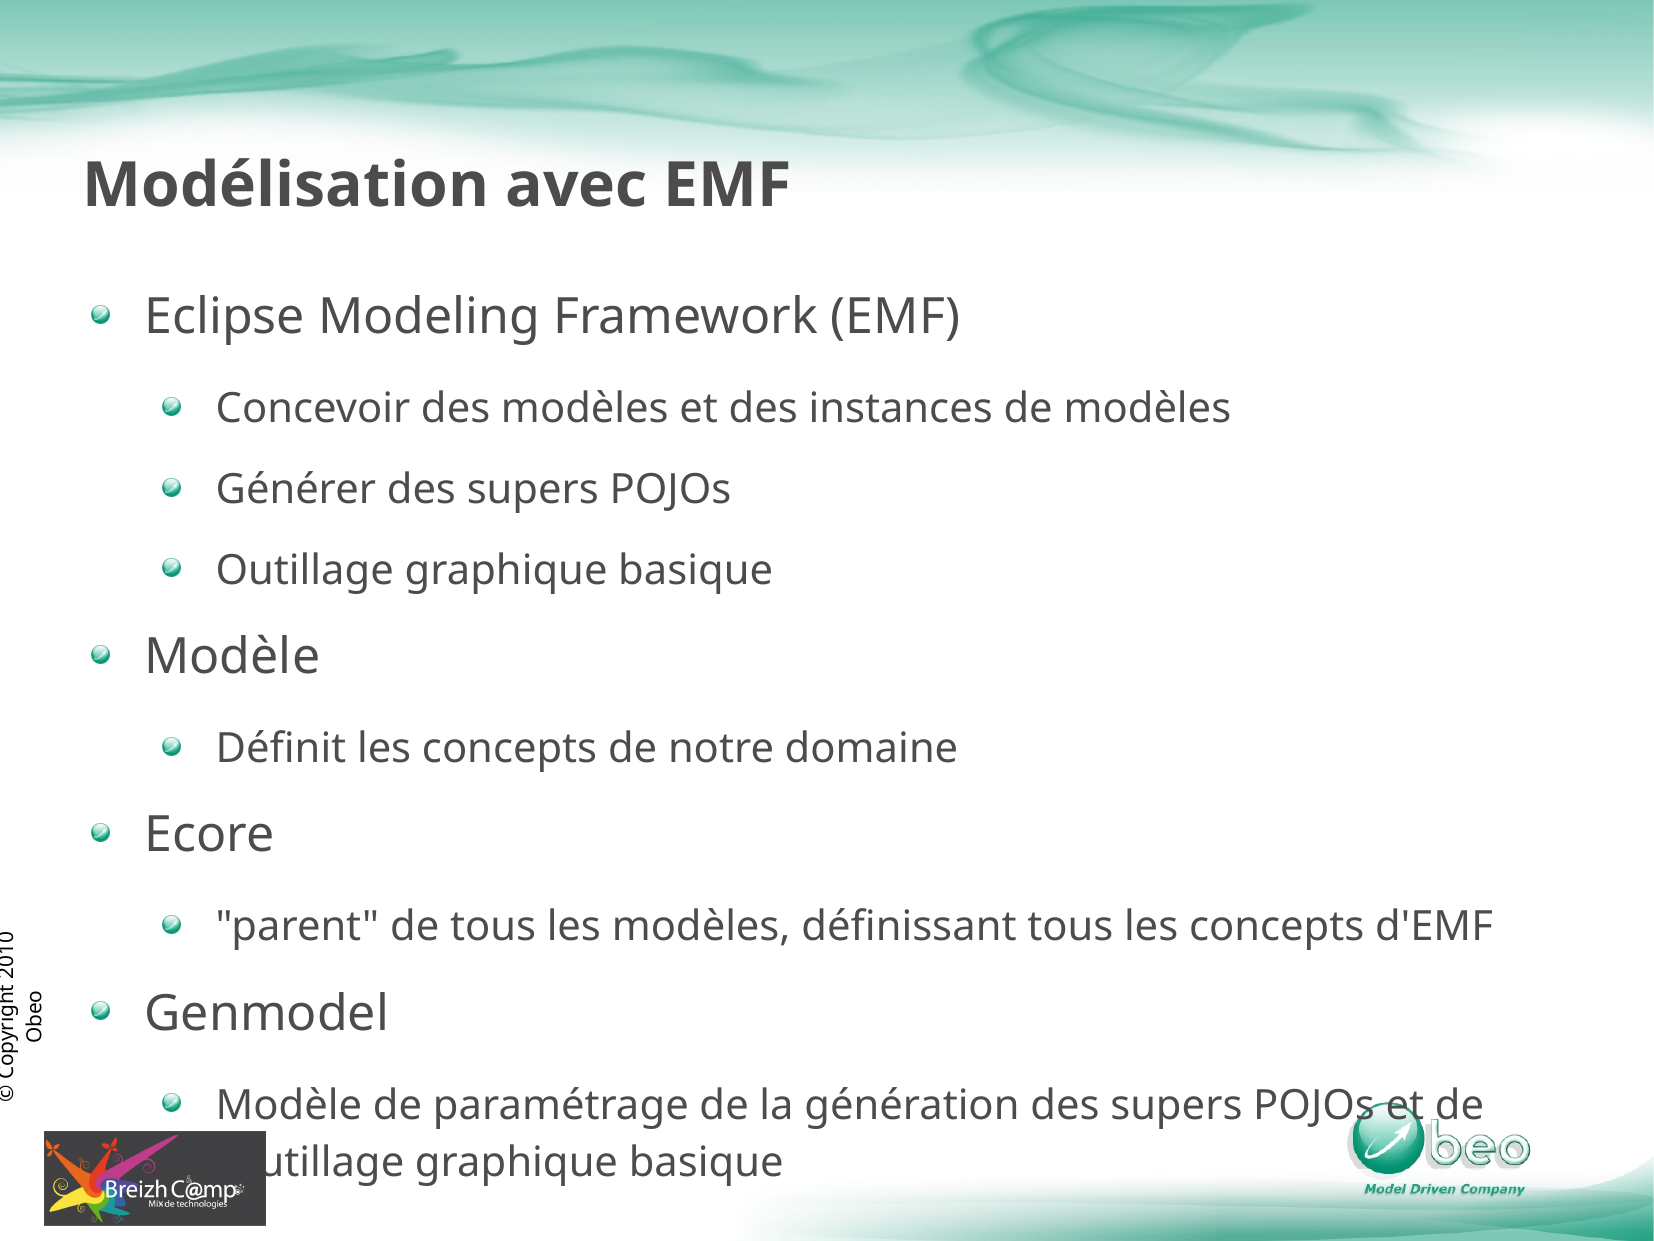

# Modélisation avec EMF
Eclipse Modeling Framework (EMF)
Concevoir des modèles et des instances de modèles
Générer des supers POJOs
Outillage graphique basique
Modèle
Définit les concepts de notre domaine
Ecore
"parent" de tous les modèles, définissant tous les concepts d'EMF
Genmodel
Modèle de paramétrage de la génération des supers POJOs et de l'outillage graphique basique
7